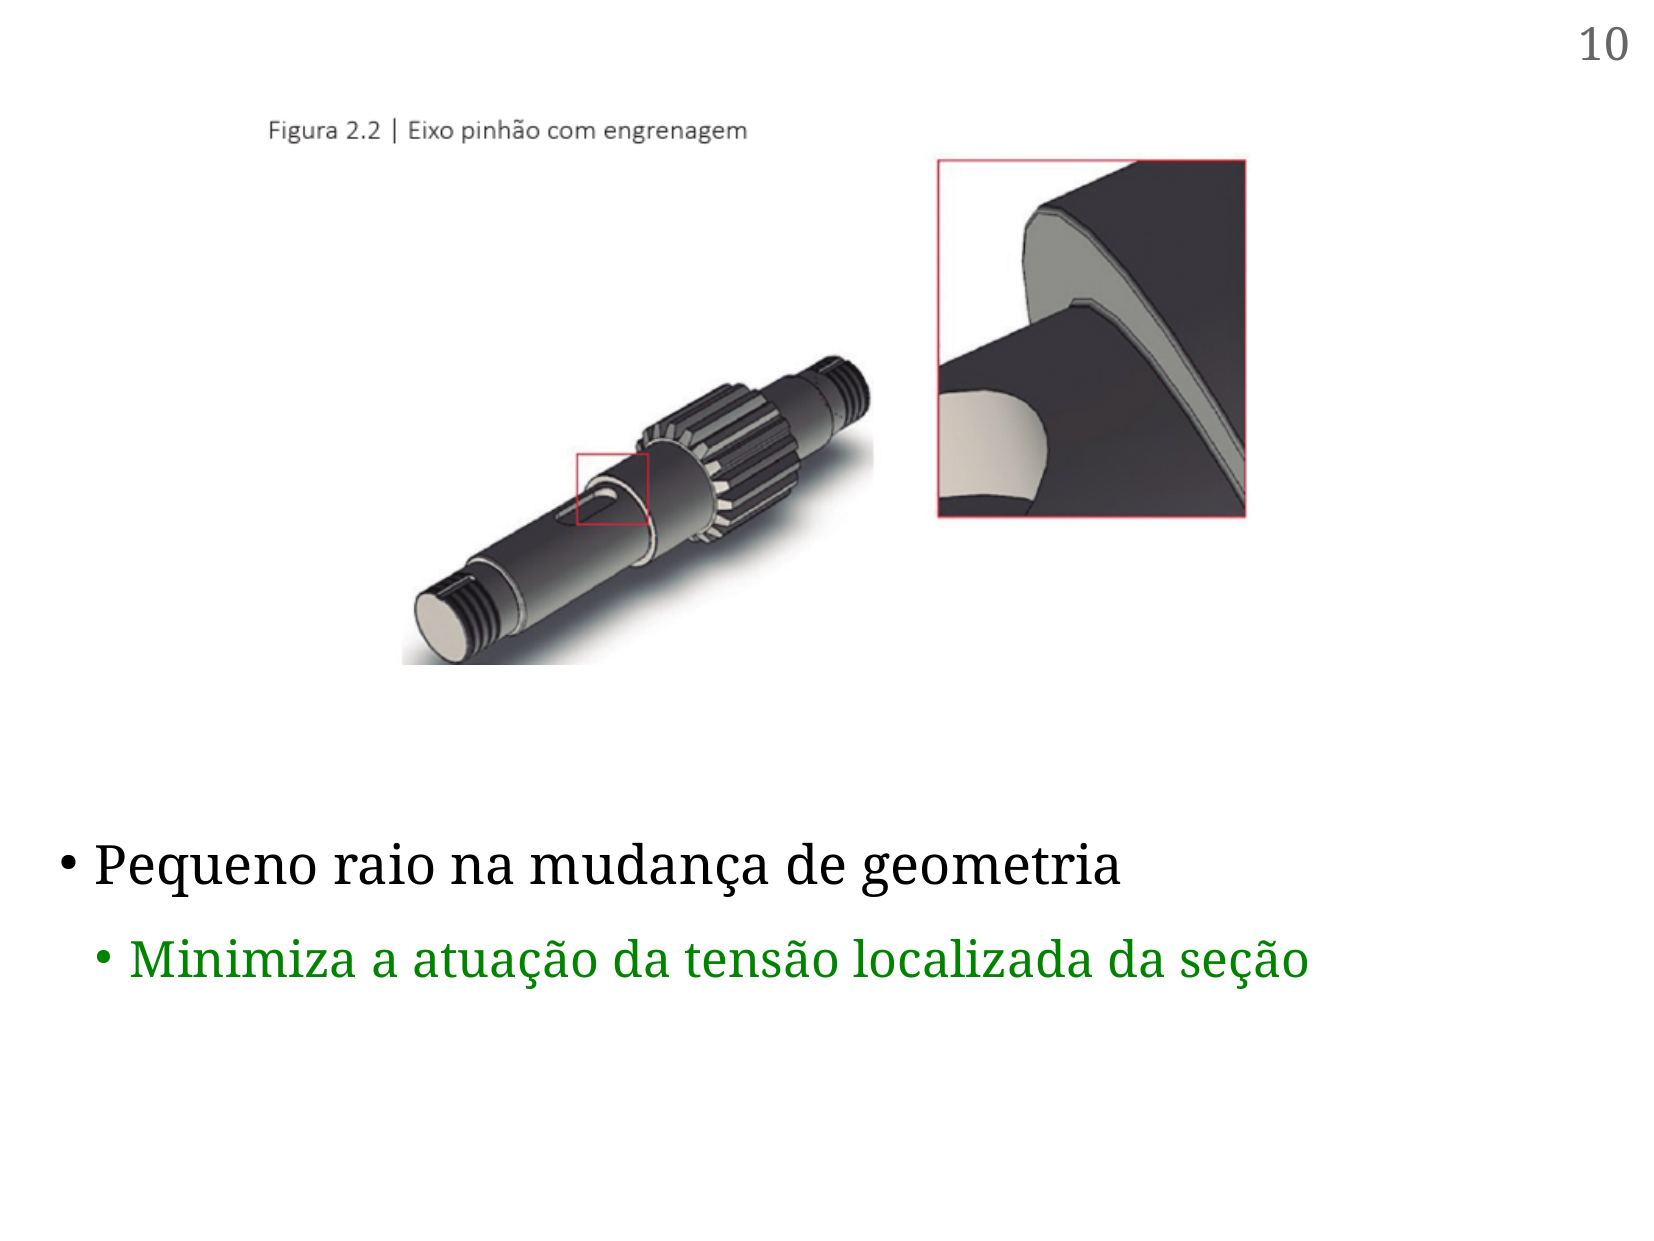

10
# Pequeno raio na mudança de geometria
Minimiza a atuação da tensão localizada da seção